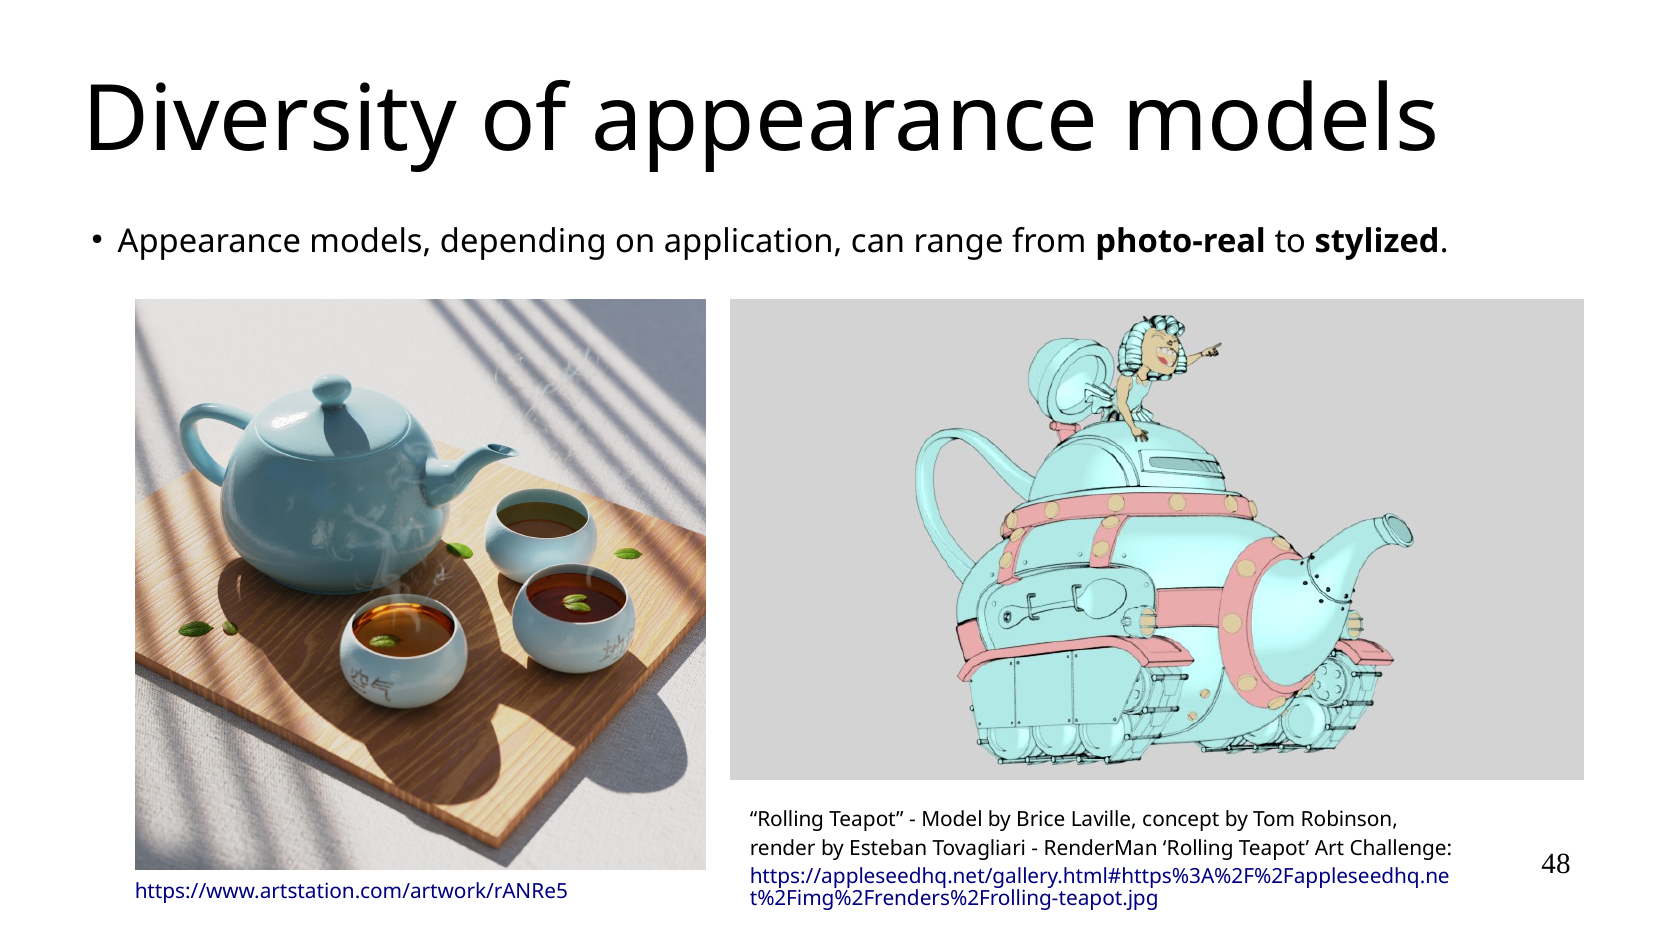

# Diversity of appearance models
Appearance models, depending on application, can range from photo-real to stylized.
“Rolling Teapot” - Model by Brice Laville, concept by Tom Robinson, render by Esteban Tovagliari - RenderMan ‘Rolling Teapot’ Art Challenge: https://appleseedhq.net/gallery.html#https%3A%2F%2Fappleseedhq.net%2Fimg%2Frenders%2Frolling-teapot.jpg
48
https://www.artstation.com/artwork/rANRe5